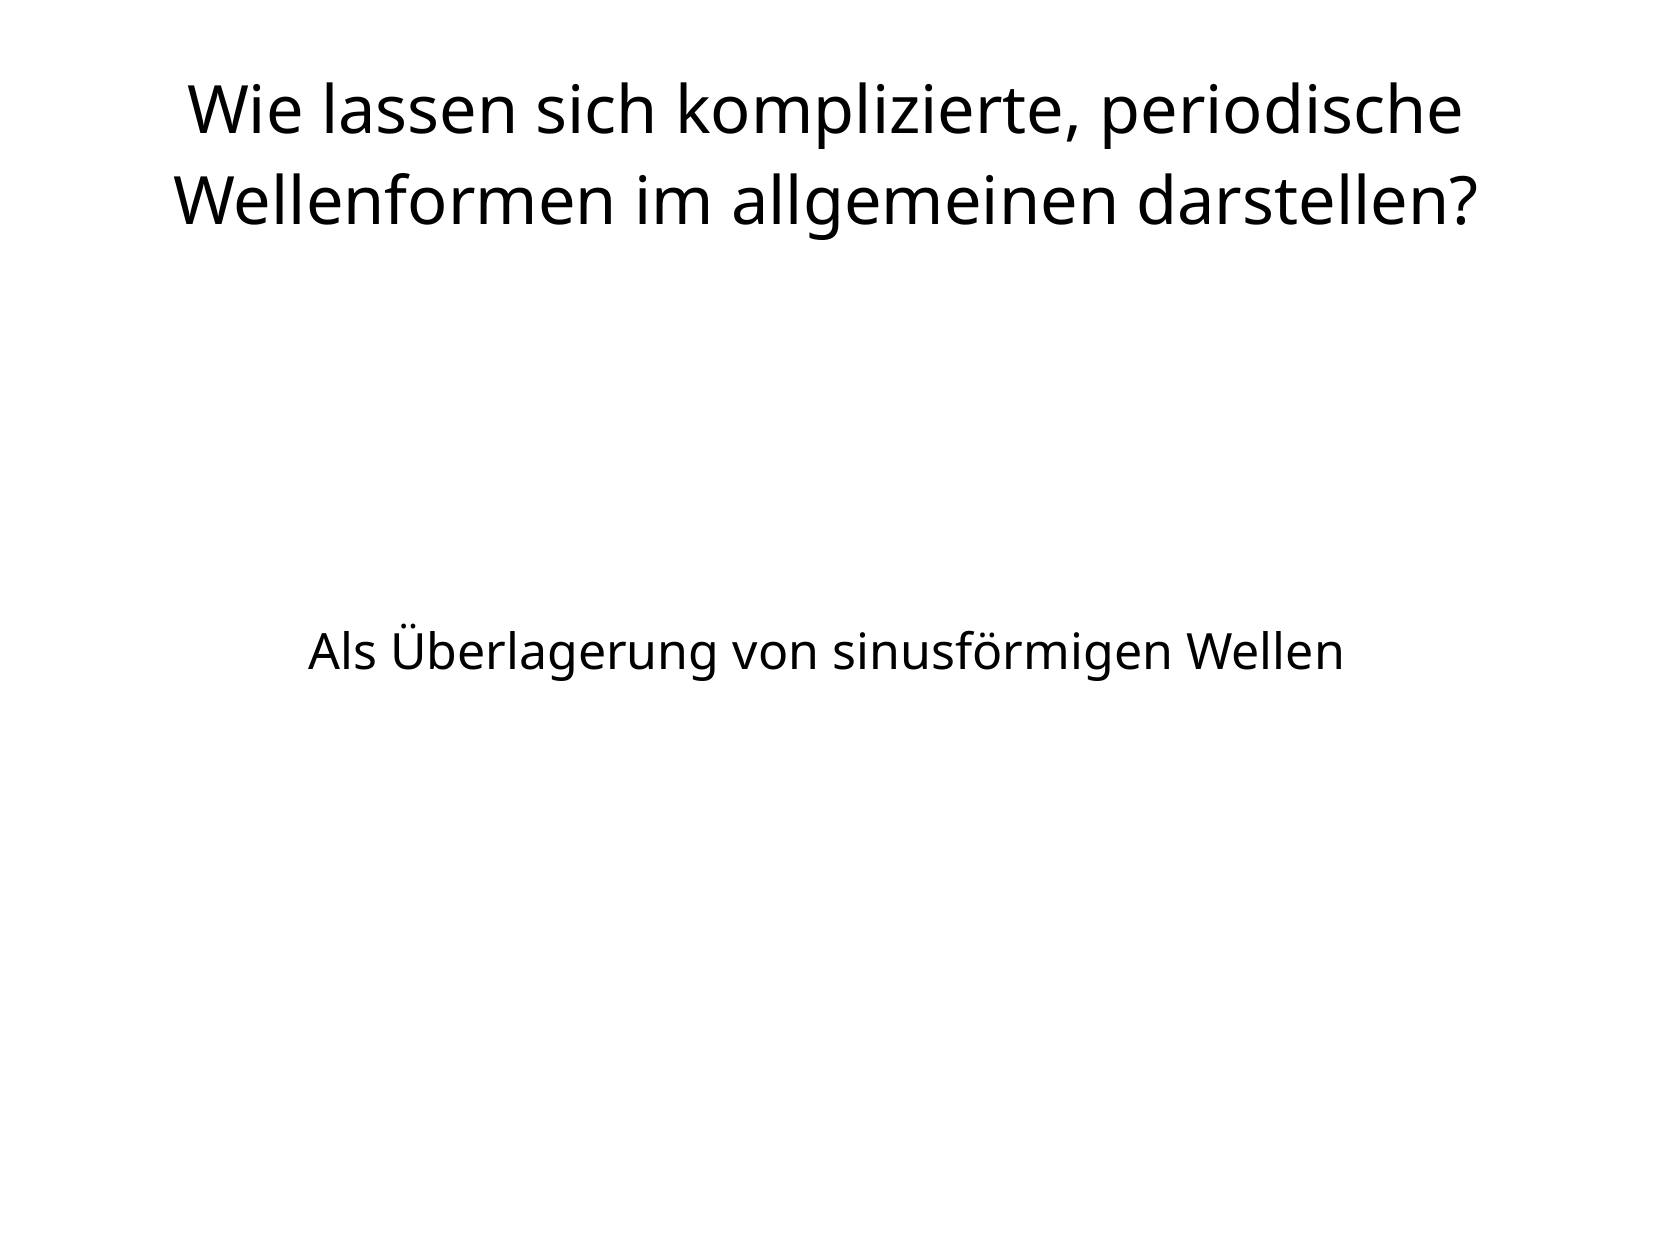

# Wie lassen sich komplizierte, periodische Wellenformen im allgemeinen darstellen?
Als Überlagerung von sinusförmigen Wellen